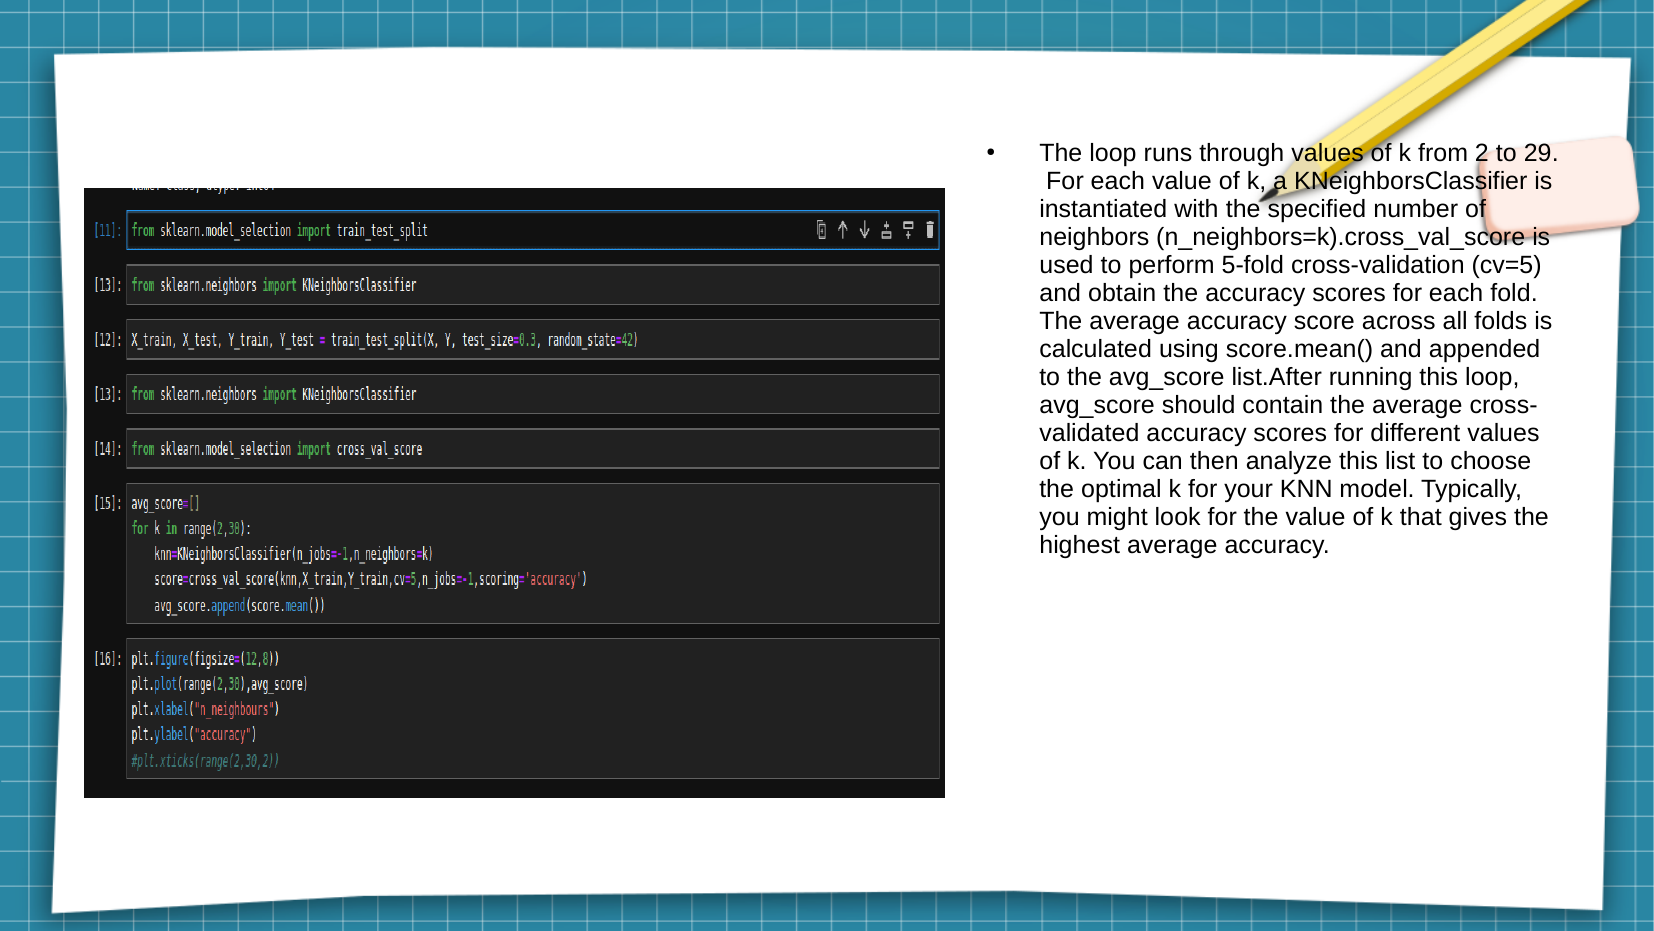

# The loop runs through values of k from 2 to 29. For each value of k, a KNeighborsClassifier is instantiated with the specified number of neighbors (n_neighbors=k).cross_val_score is used to perform 5-fold cross-validation (cv=5) and obtain the accuracy scores for each fold. The average accuracy score across all folds is calculated using score.mean() and appended to the avg_score list.After running this loop, avg_score should contain the average cross-validated accuracy scores for different values of k. You can then analyze this list to choose the optimal k for your KNN model. Typically, you might look for the value of k that gives the highest average accuracy.